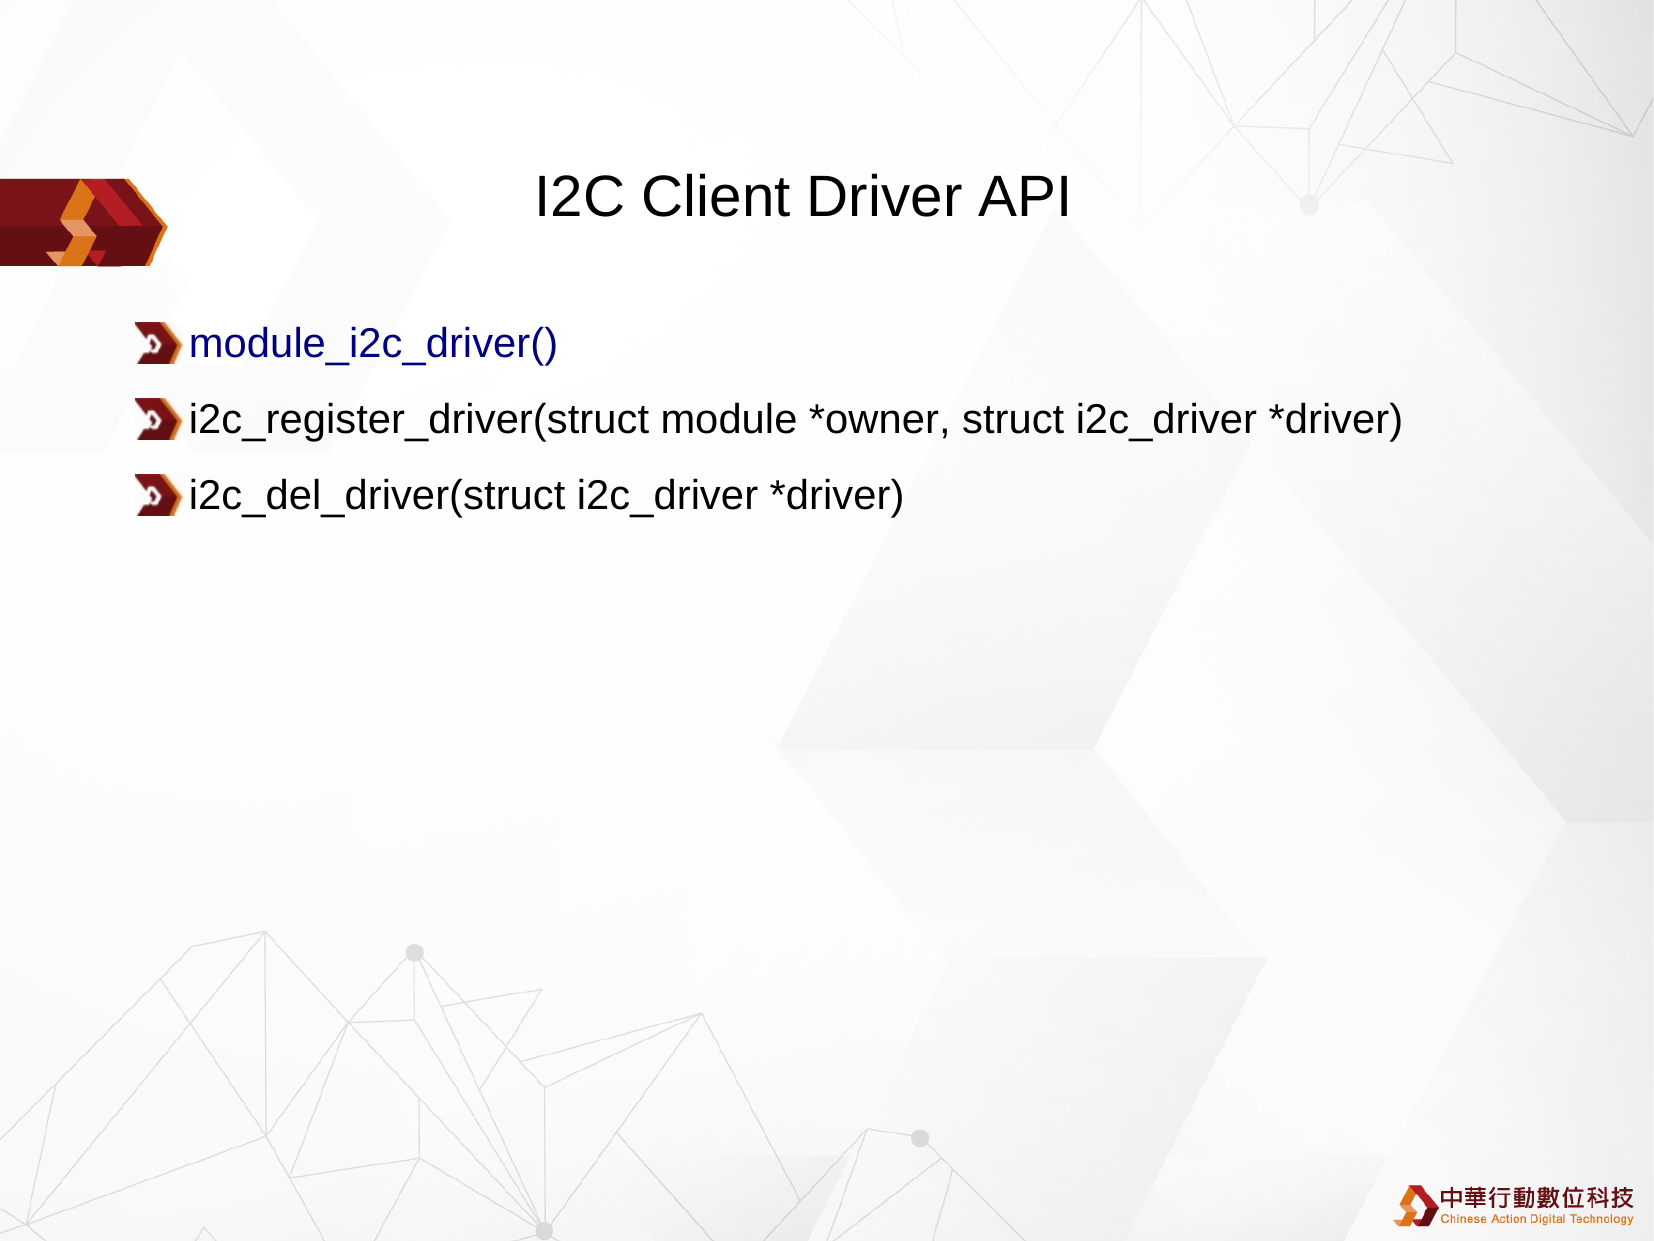

# I2C Client Driver API
module_i2c_driver()
i2c_register_driver(struct module *owner, struct i2c_driver *driver)
i2c_del_driver(struct i2c_driver *driver)